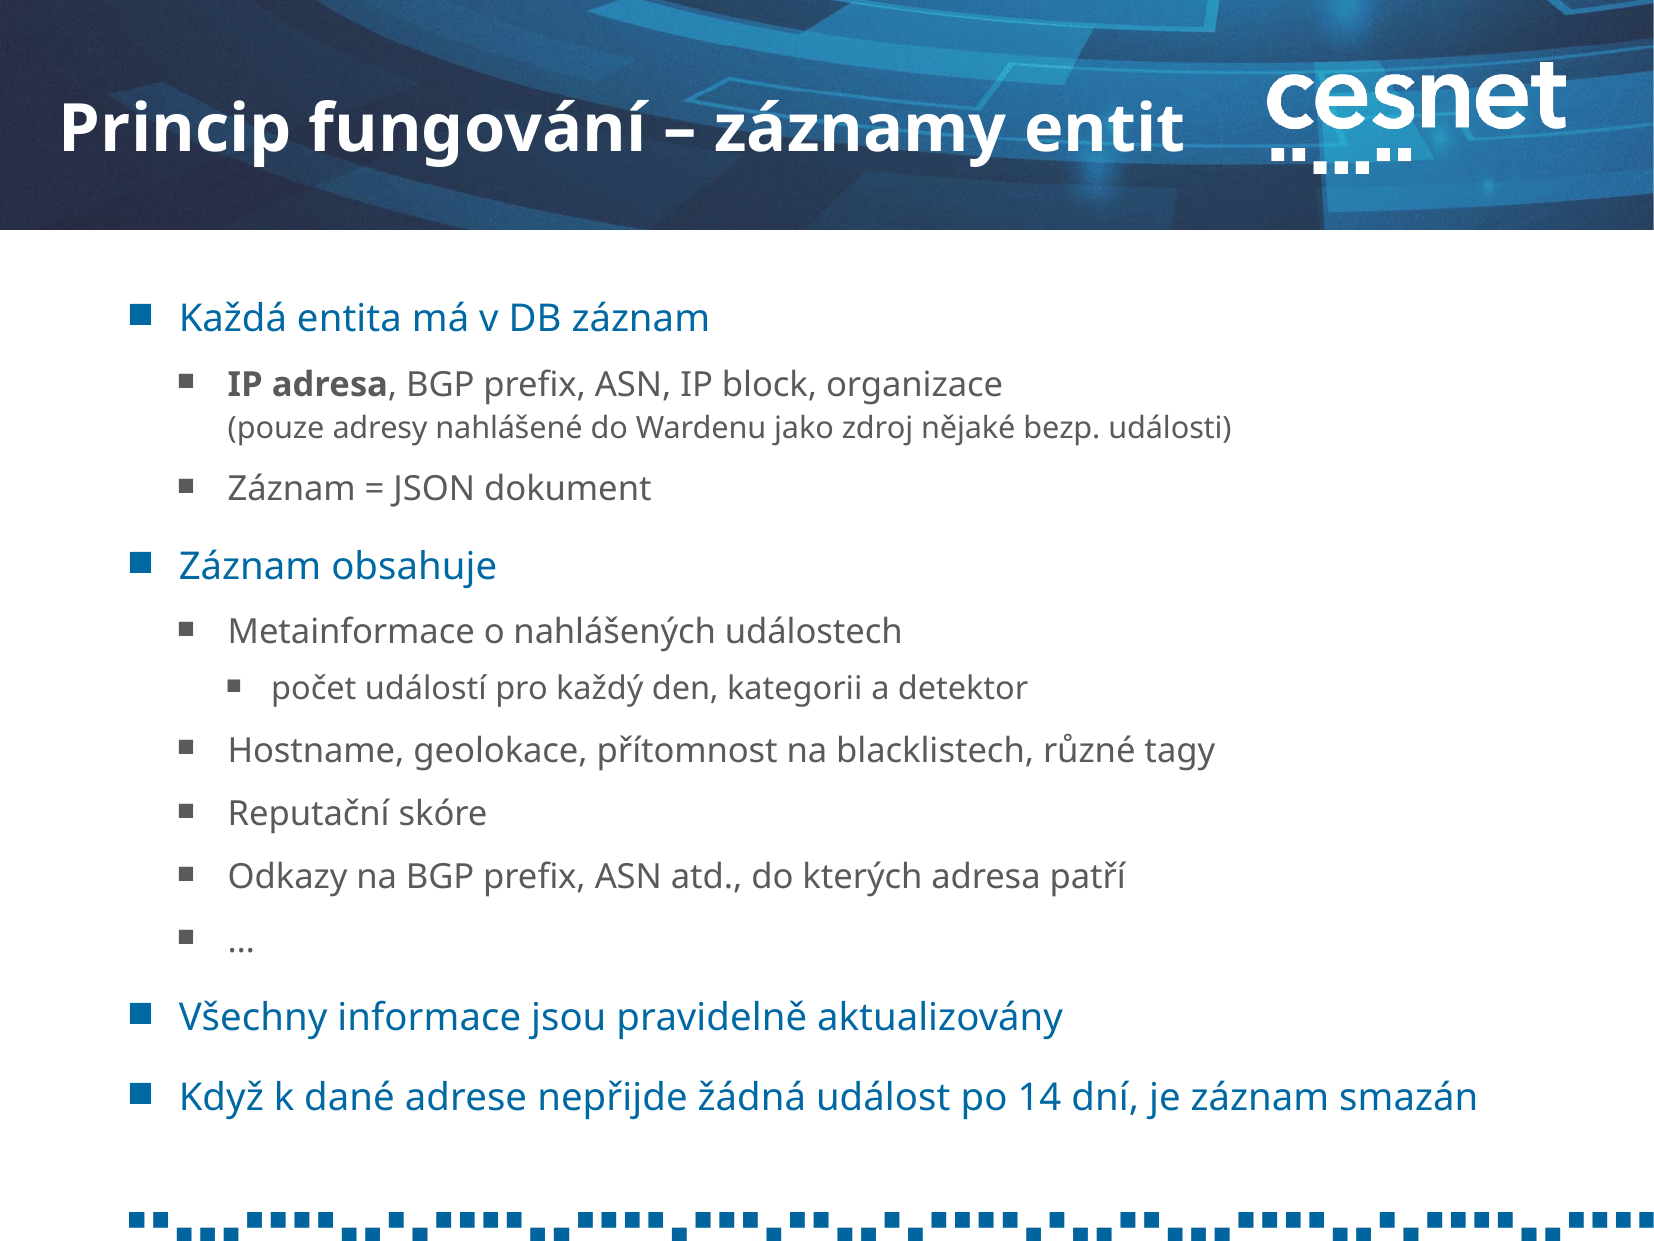

# Princip fungování – záznamy entit
Každá entita má v DB záznam
IP adresa, BGP prefix, ASN, IP block, organizace
(pouze adresy nahlášené do Wardenu jako zdroj nějaké bezp. události)
Záznam = JSON dokument
Záznam obsahuje
Metainformace o nahlášených událostech
počet událostí pro každý den, kategorii a detektor
Hostname, geolokace, přítomnost na blacklistech, různé tagy
Reputační skóre
Odkazy na BGP prefix, ASN atd., do kterých adresa patří
…
Všechny informace jsou pravidelně aktualizovány
Když k dané adrese nepřijde žádná událost po 14 dní, je záznam smazán